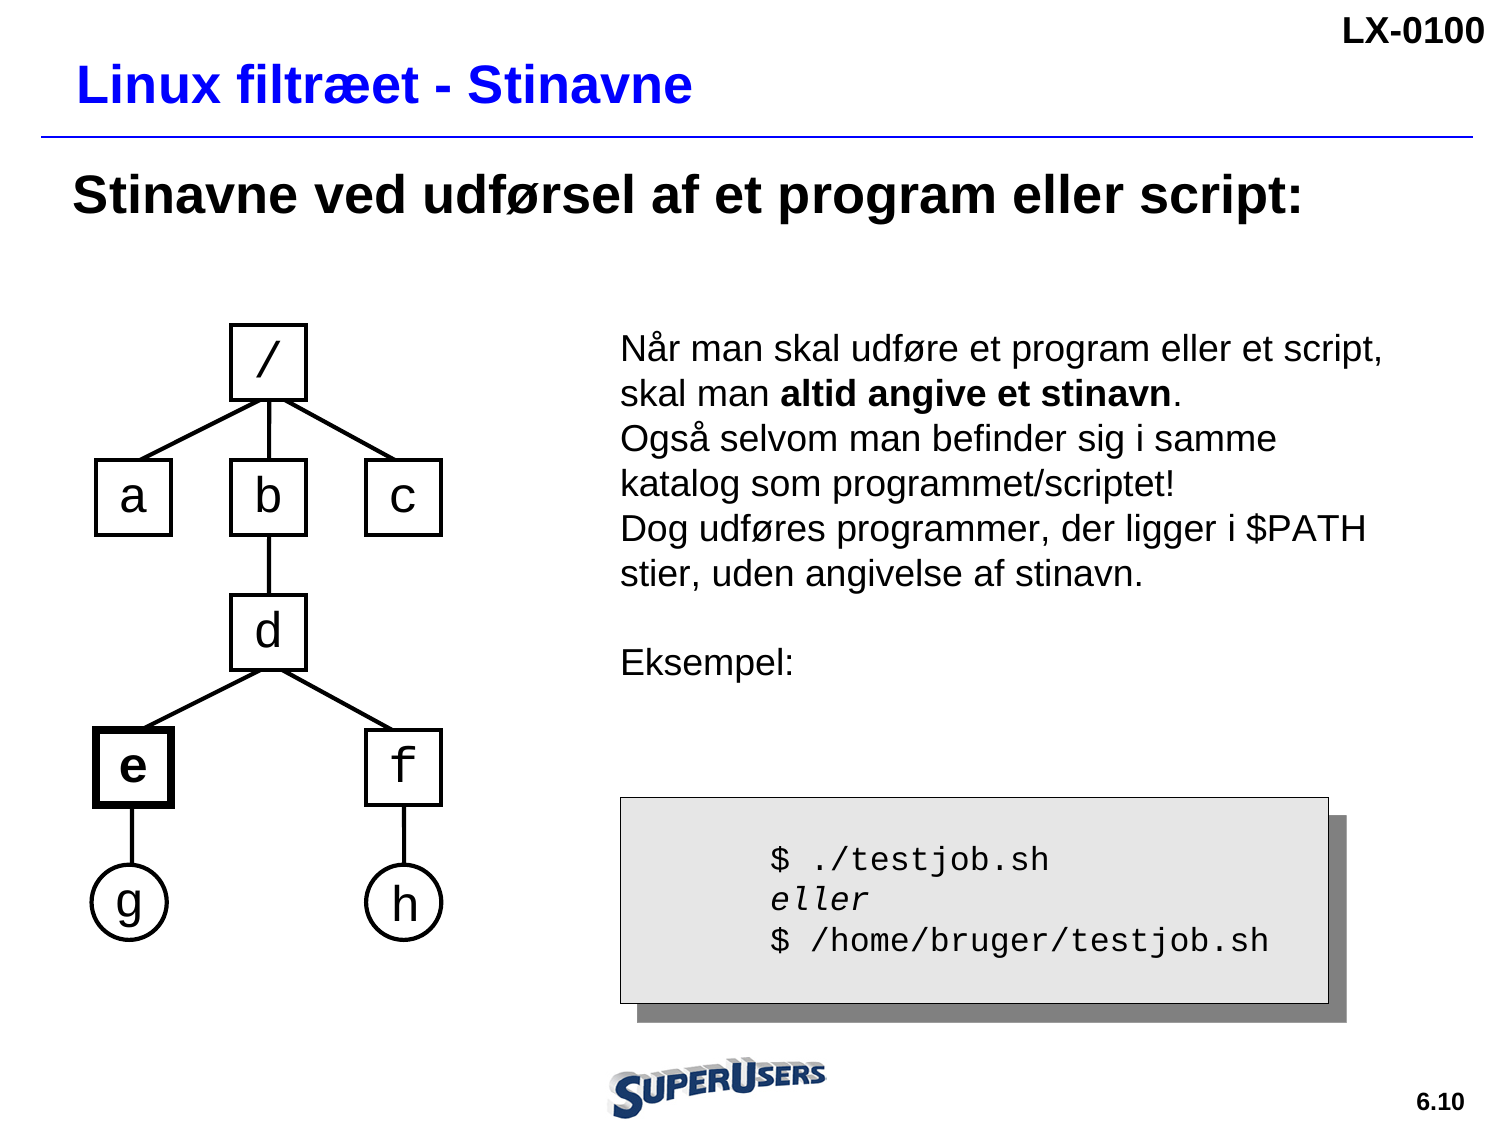

# Linux filtræet - Stinavne
Stinavne ved udførsel af et program eller script:
/
a
b
c
d
e
f
g
h
Når man skal udføre et program eller et script,
skal man altid angive et stinavn.
Også selvom man befinder sig i samme katalog som programmet/scriptet!
Dog udføres programmer, der ligger i $PATH
stier, uden angivelse af stinavn.
Eksempel:
	$ ./testjob.sh
	eller
	$ /home/bruger/testjob.sh